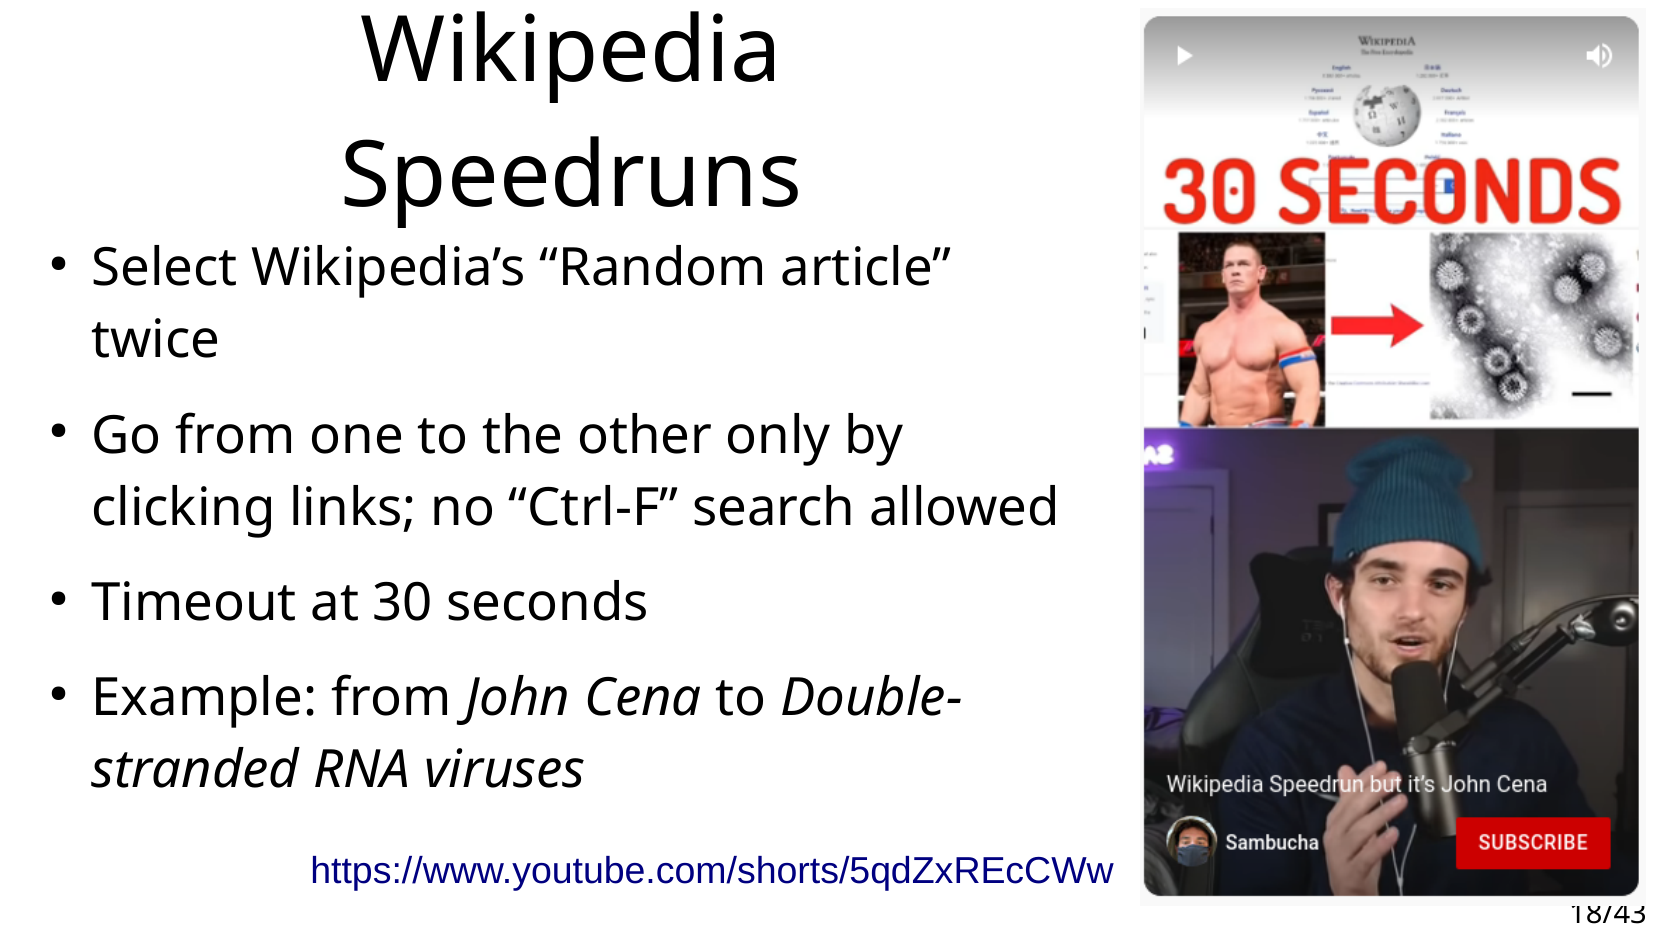

# Wikipedia Speedruns
Select Wikipedia’s “Random article” twice
Go from one to the other only by clicking links; no “Ctrl-F” search allowed
Timeout at 30 seconds
Example: from John Cena to Double-stranded RNA viruses
https://www.youtube.com/shorts/5qdZxREcCWw
18